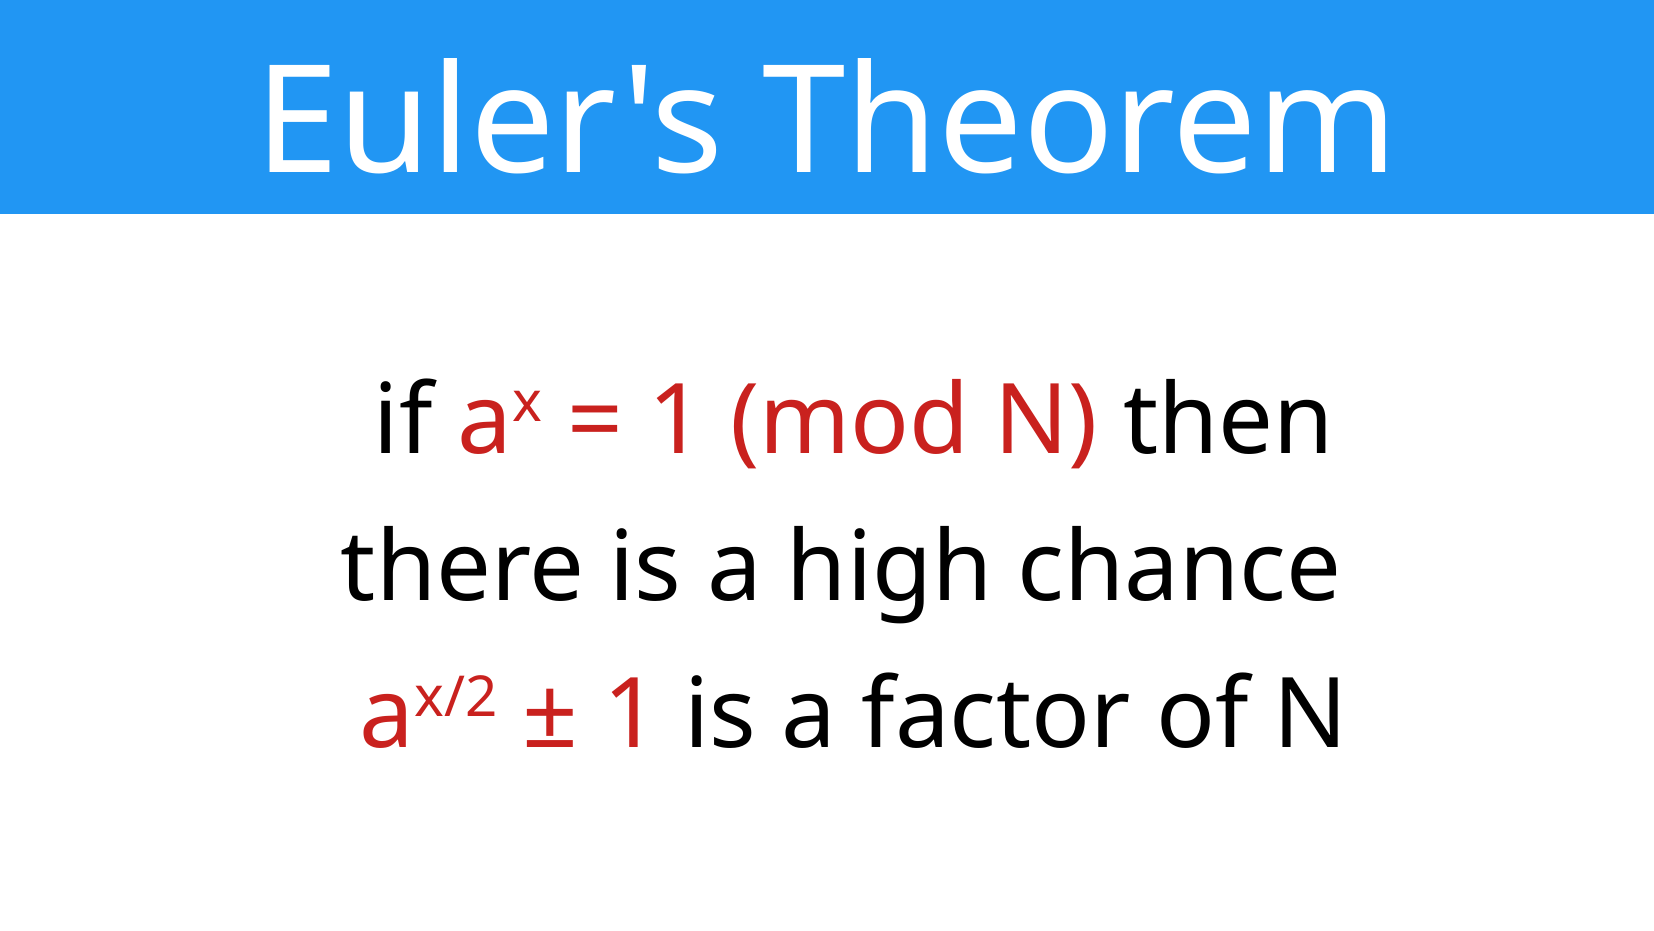

# Euler's Theorem
if ax = 1 (mod N) then
there is a high chance
ax/2 ± 1 is a factor of N